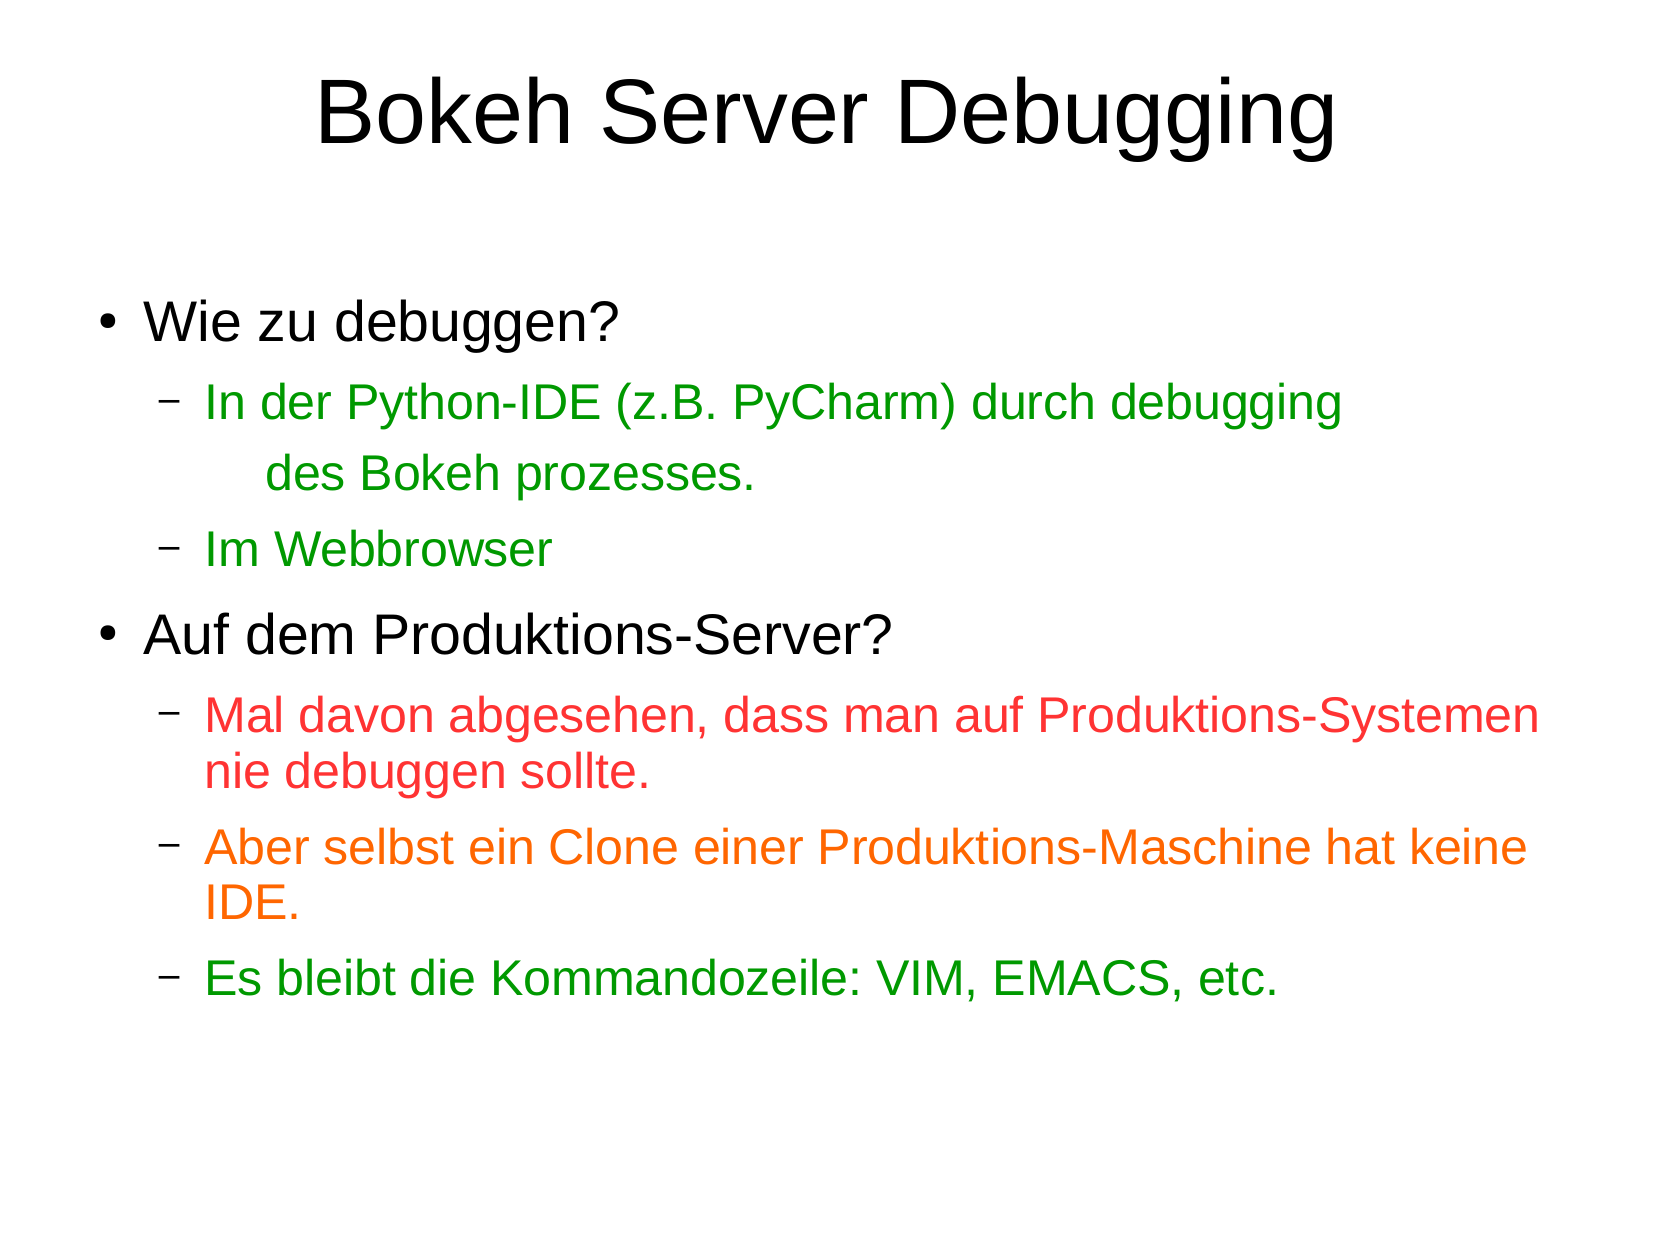

# Bokeh Server Debugging
Wie zu debuggen?
In der Python-IDE (z.B. PyCharm) durch debugging
des Bokeh prozesses.
Im Webbrowser
Auf dem Produktions-Server?
Mal davon abgesehen, dass man auf Produktions-Systemen nie debuggen sollte.
Aber selbst ein Clone einer Produktions-Maschine hat keine IDE.
Es bleibt die Kommandozeile: VIM, EMACS, etc.